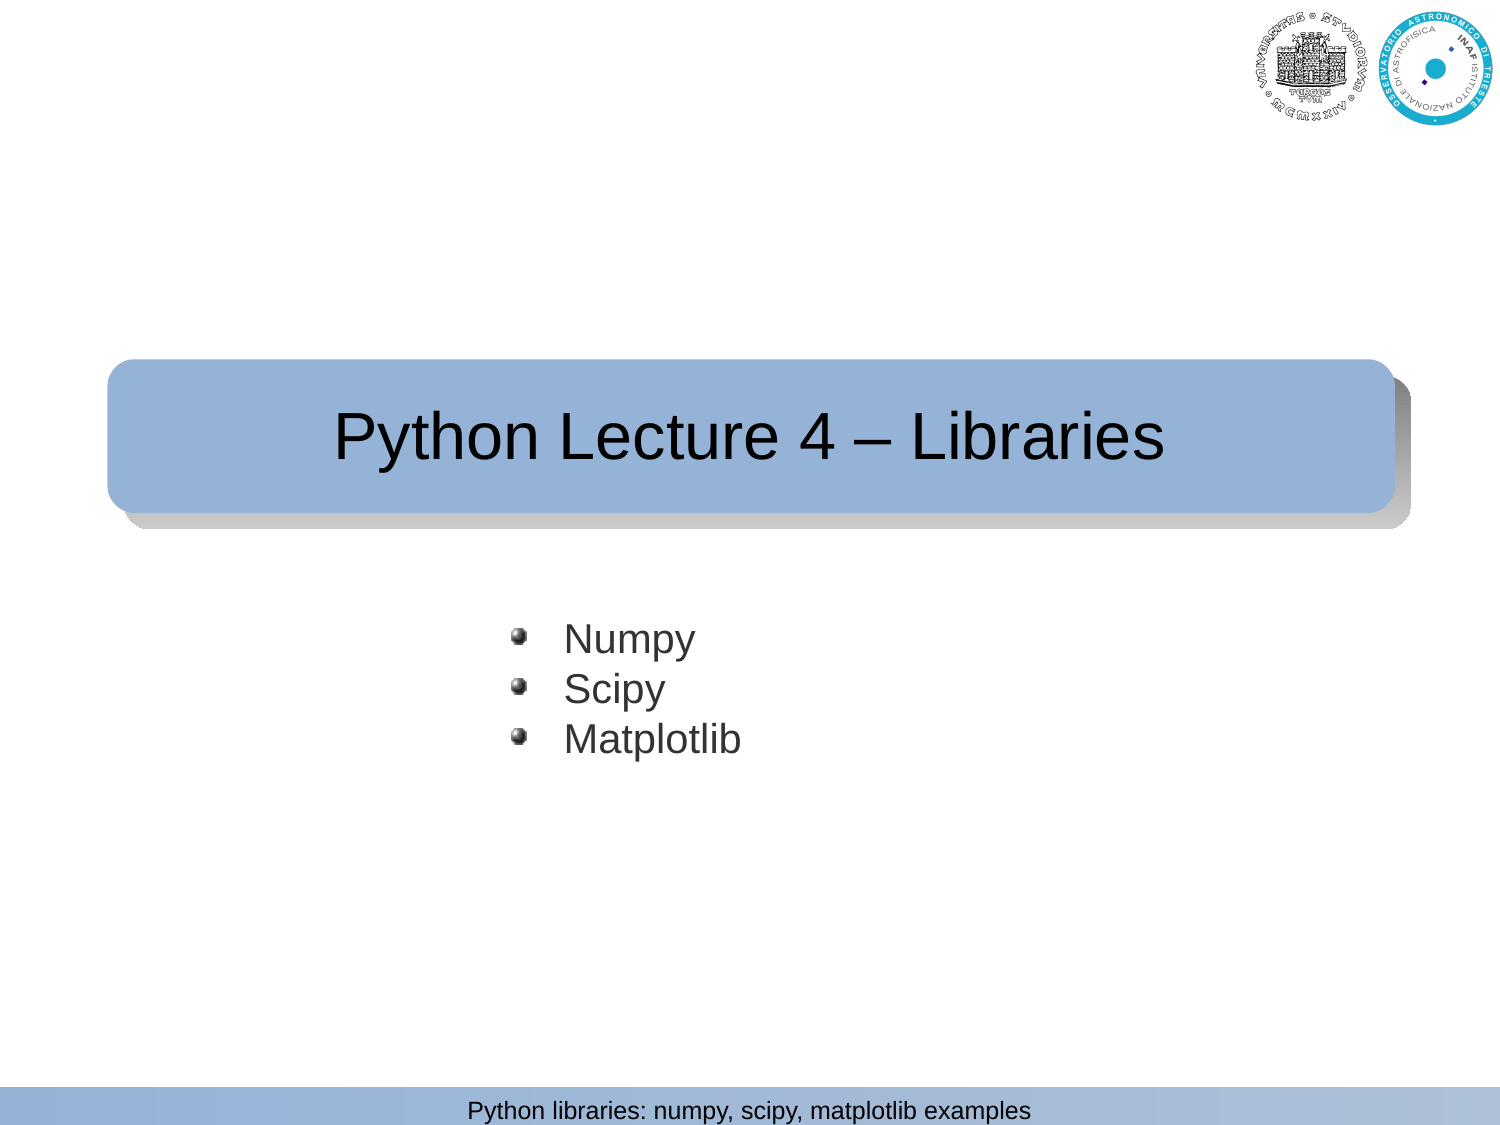

Python Lecture 4 – Libraries
# Numpy
Scipy
Matplotlib